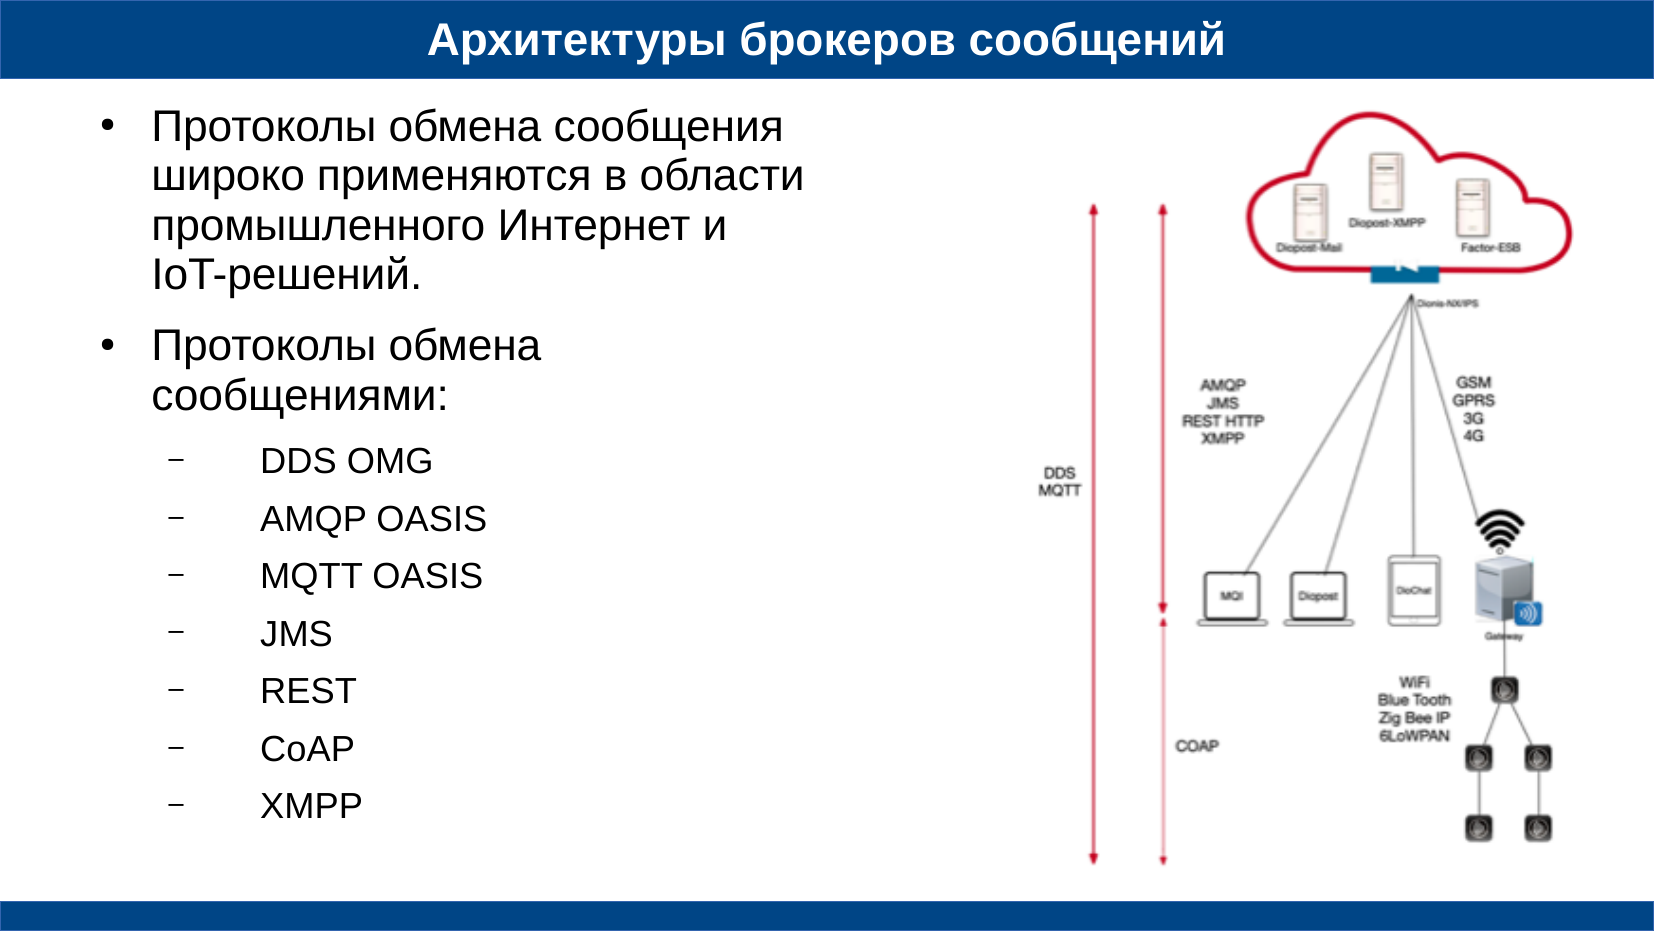

# Архитектуры брокеров сообщений
Протоколы обмена сообщения широко применяются в области промышленного Интернет и IoT-решений.
Протоколы обмена сообщениями:
 DDS OMG
 AMQP OASIS
 MQTT OASIS
 JMS
 REST
 CoAP
 XMPP